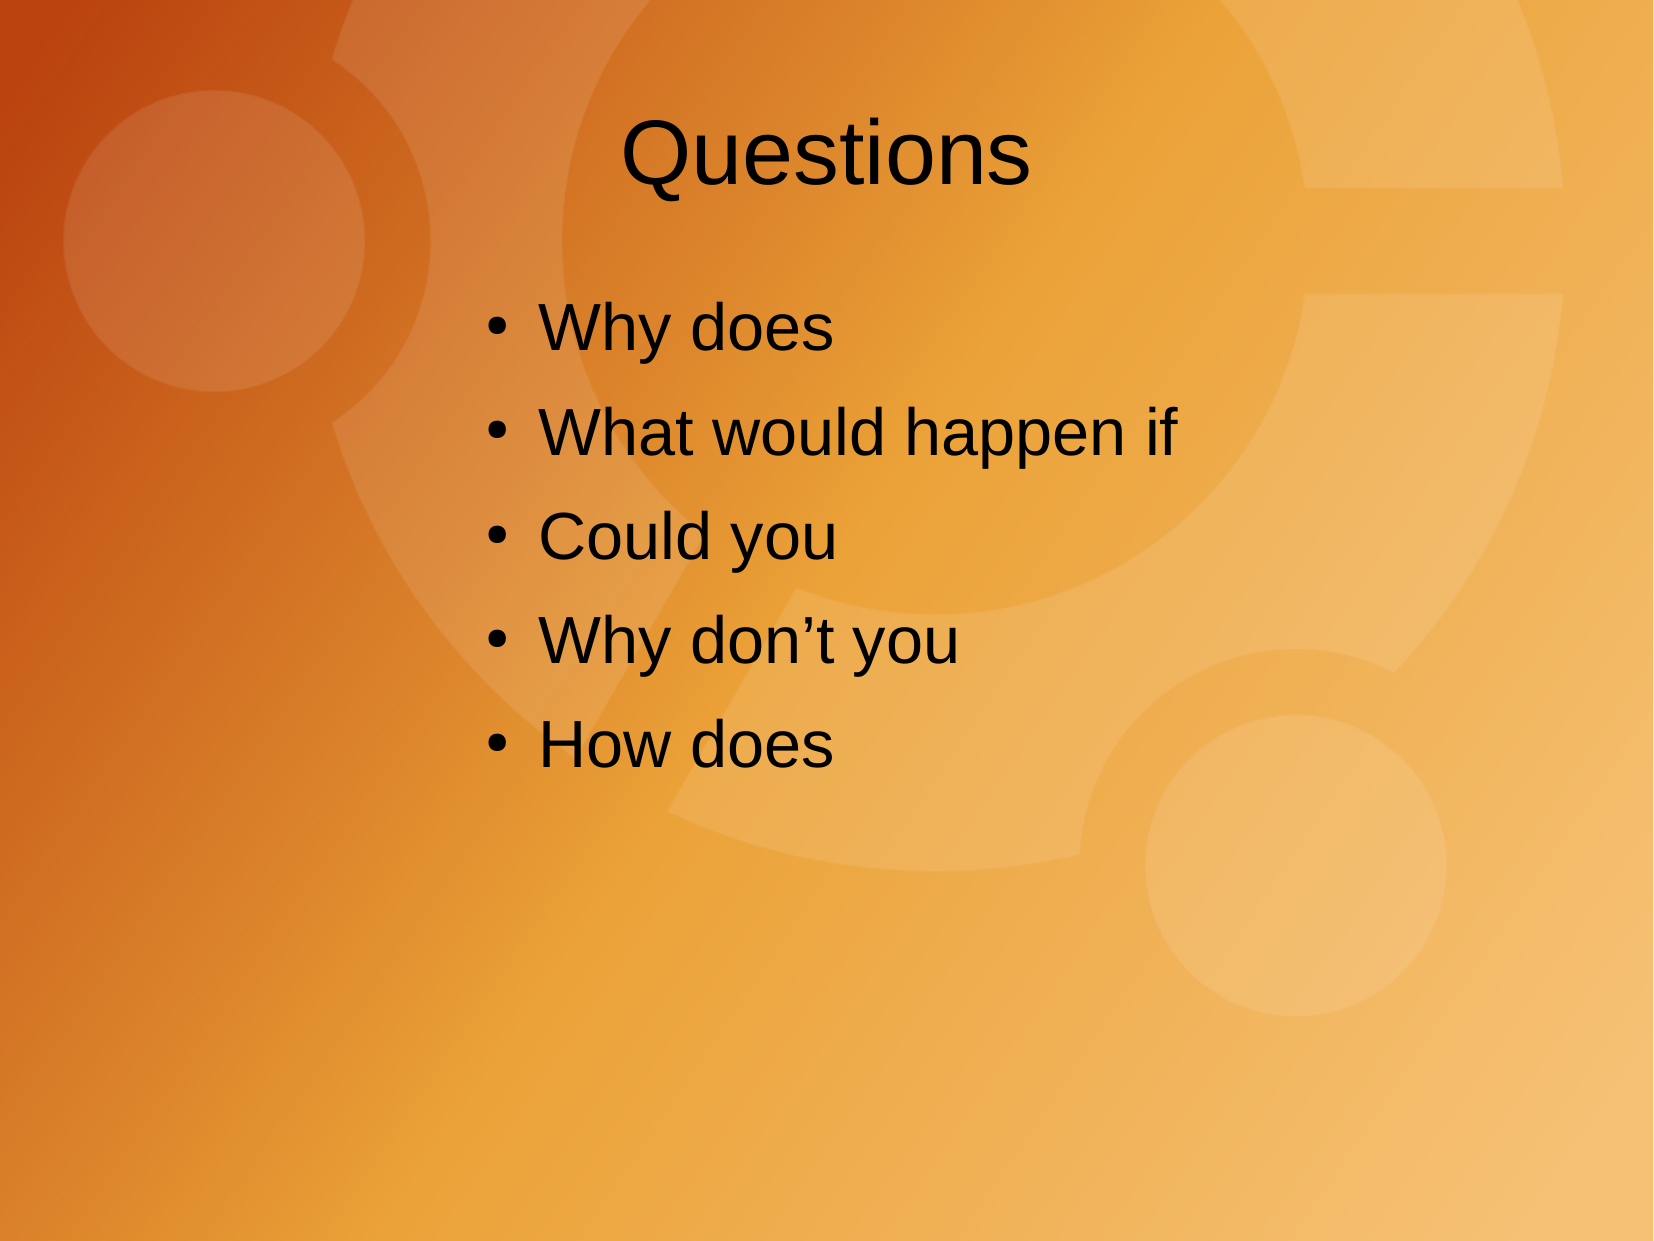

# Questions
Why does
What would happen if
Could you
Why don’t you
How does